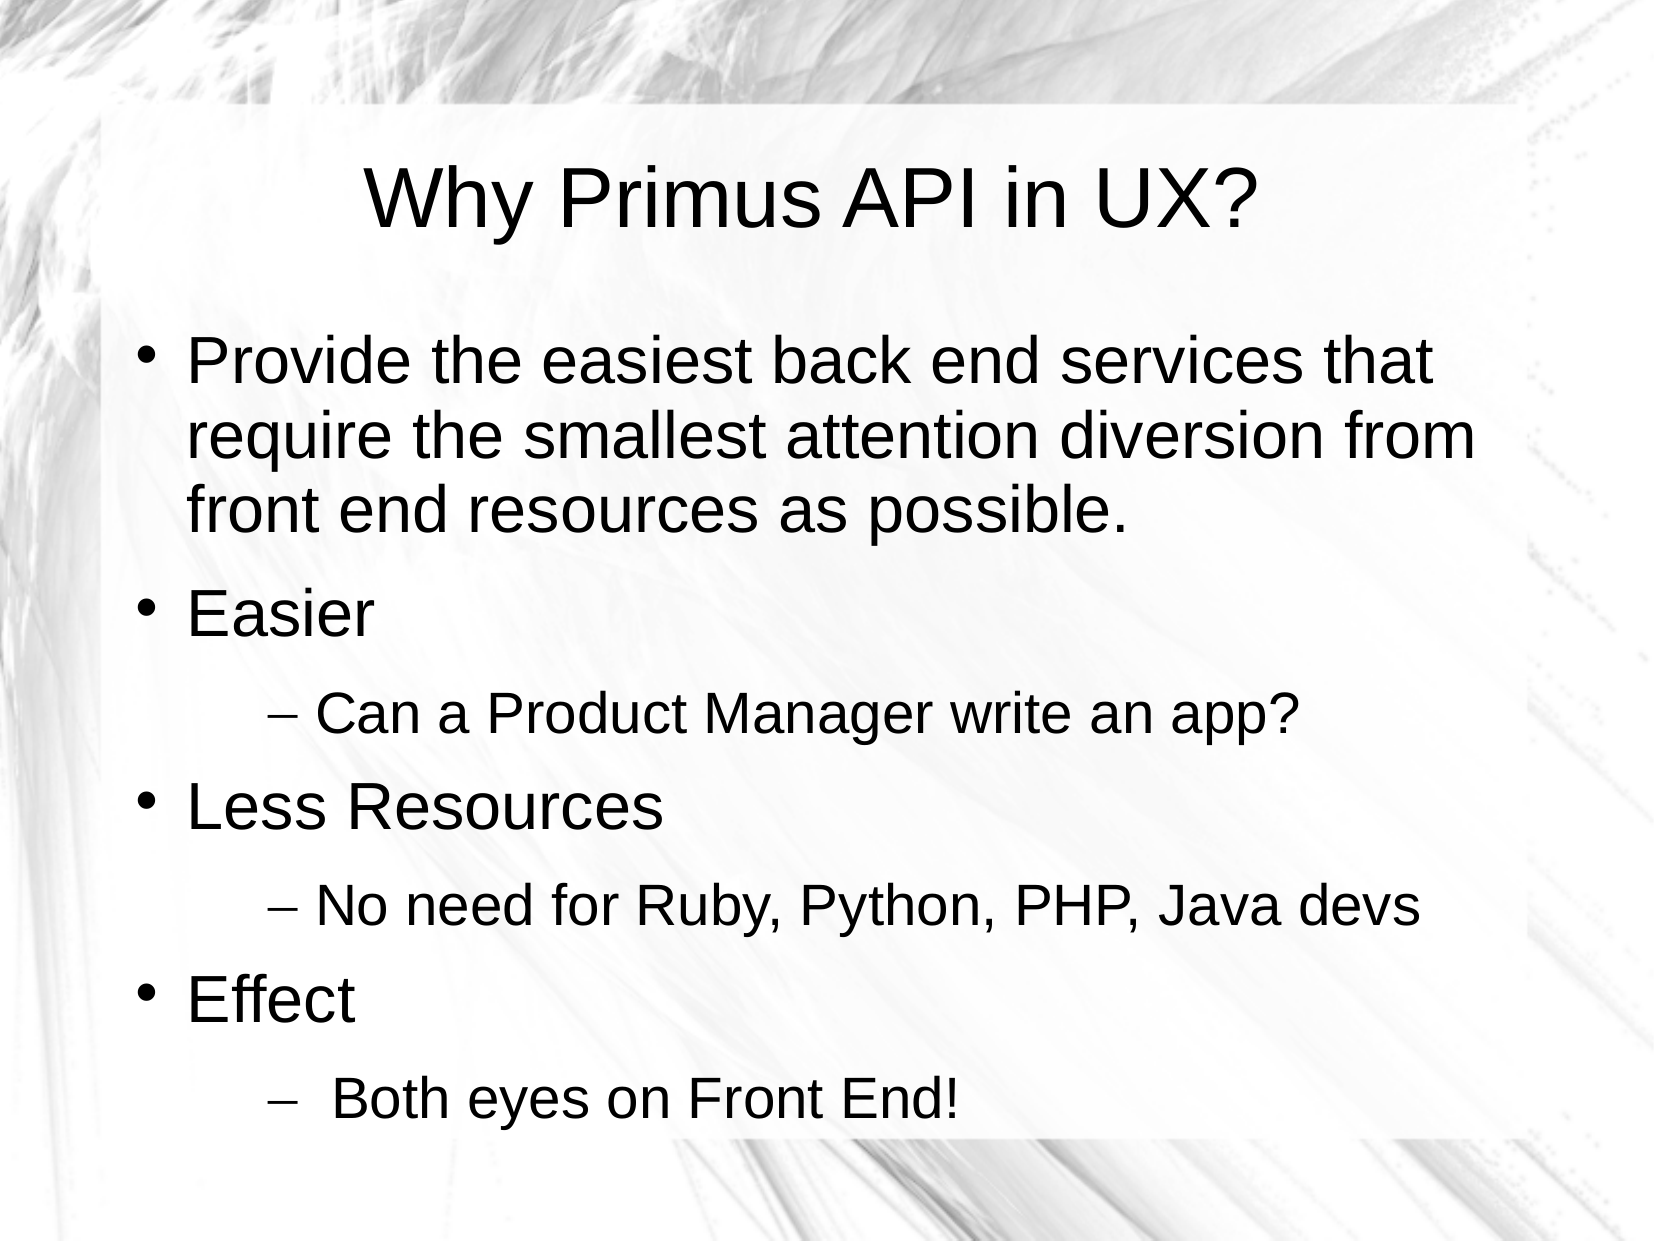

# Why Primus API in UX?
Provide the easiest back end services that require the smallest attention diversion from front end resources as possible.
Easier
Can a Product Manager write an app?
Less Resources
No need for Ruby, Python, PHP, Java devs
Effect
 Both eyes on Front End!